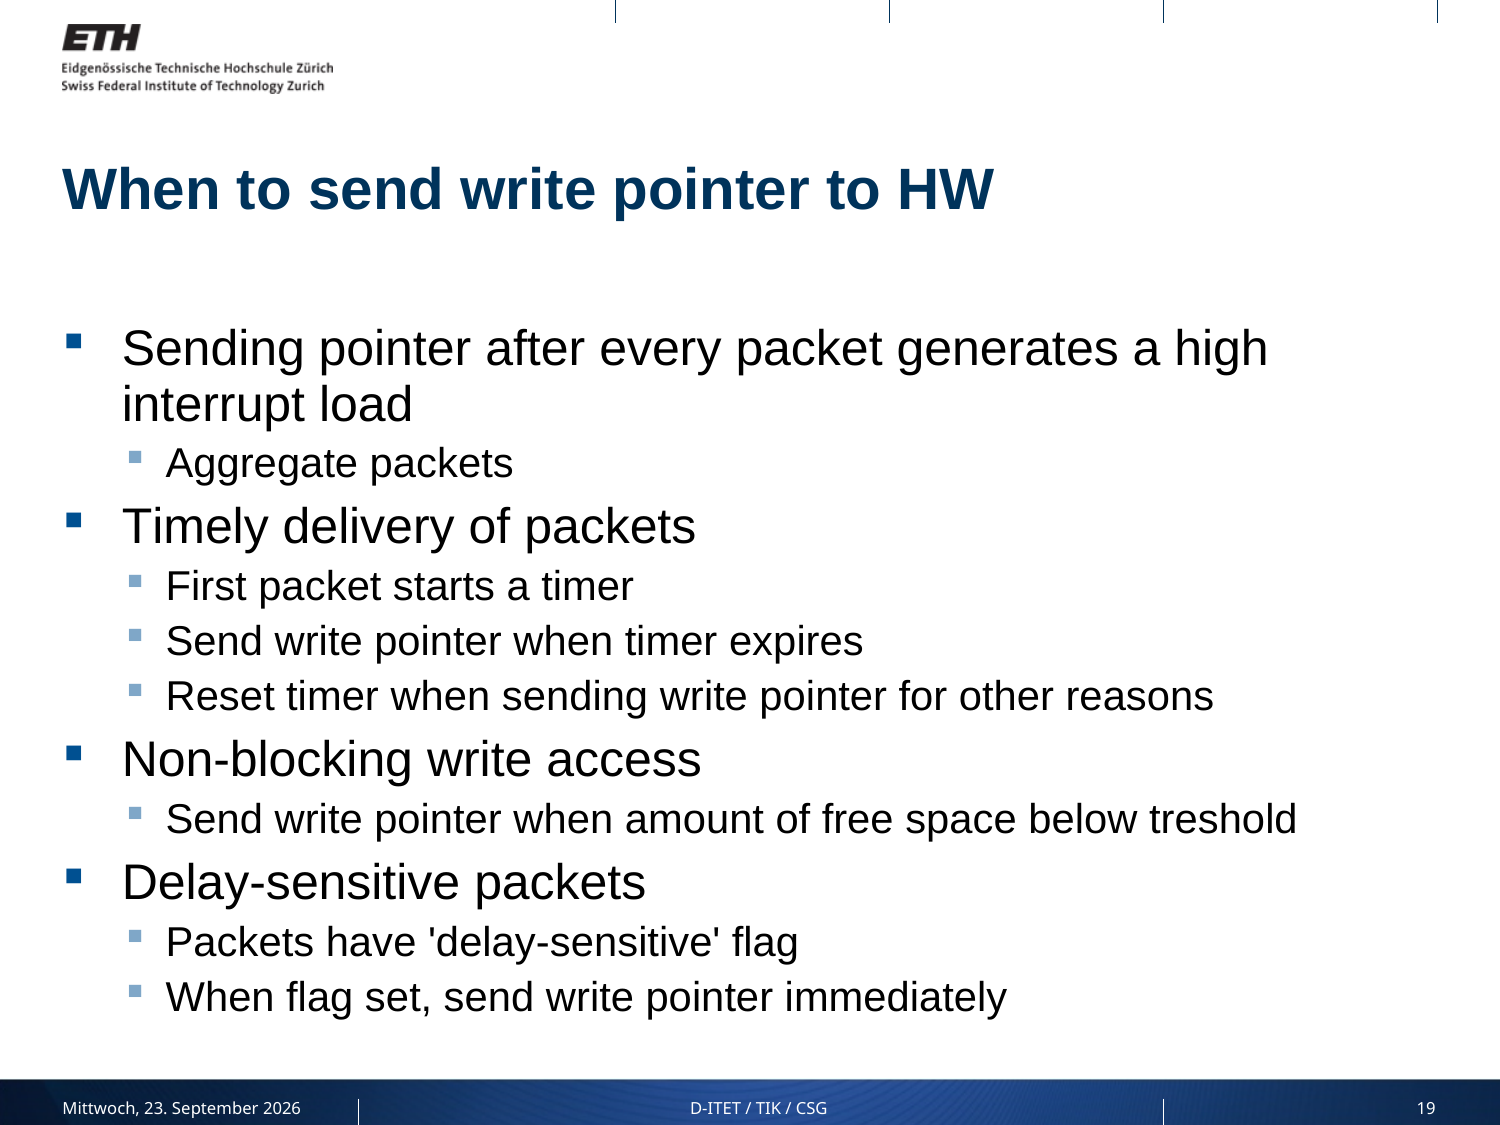

# When to send write pointer to HW
Sending pointer after every packet generates a high interrupt load
Aggregate packets
Timely delivery of packets
First packet starts a timer
Send write pointer when timer expires
Reset timer when sending write pointer for other reasons
Non-blocking write access
Send write pointer when amount of free space below treshold
Delay-sensitive packets
Packets have 'delay-sensitive' flag
When flag set, send write pointer immediately
19